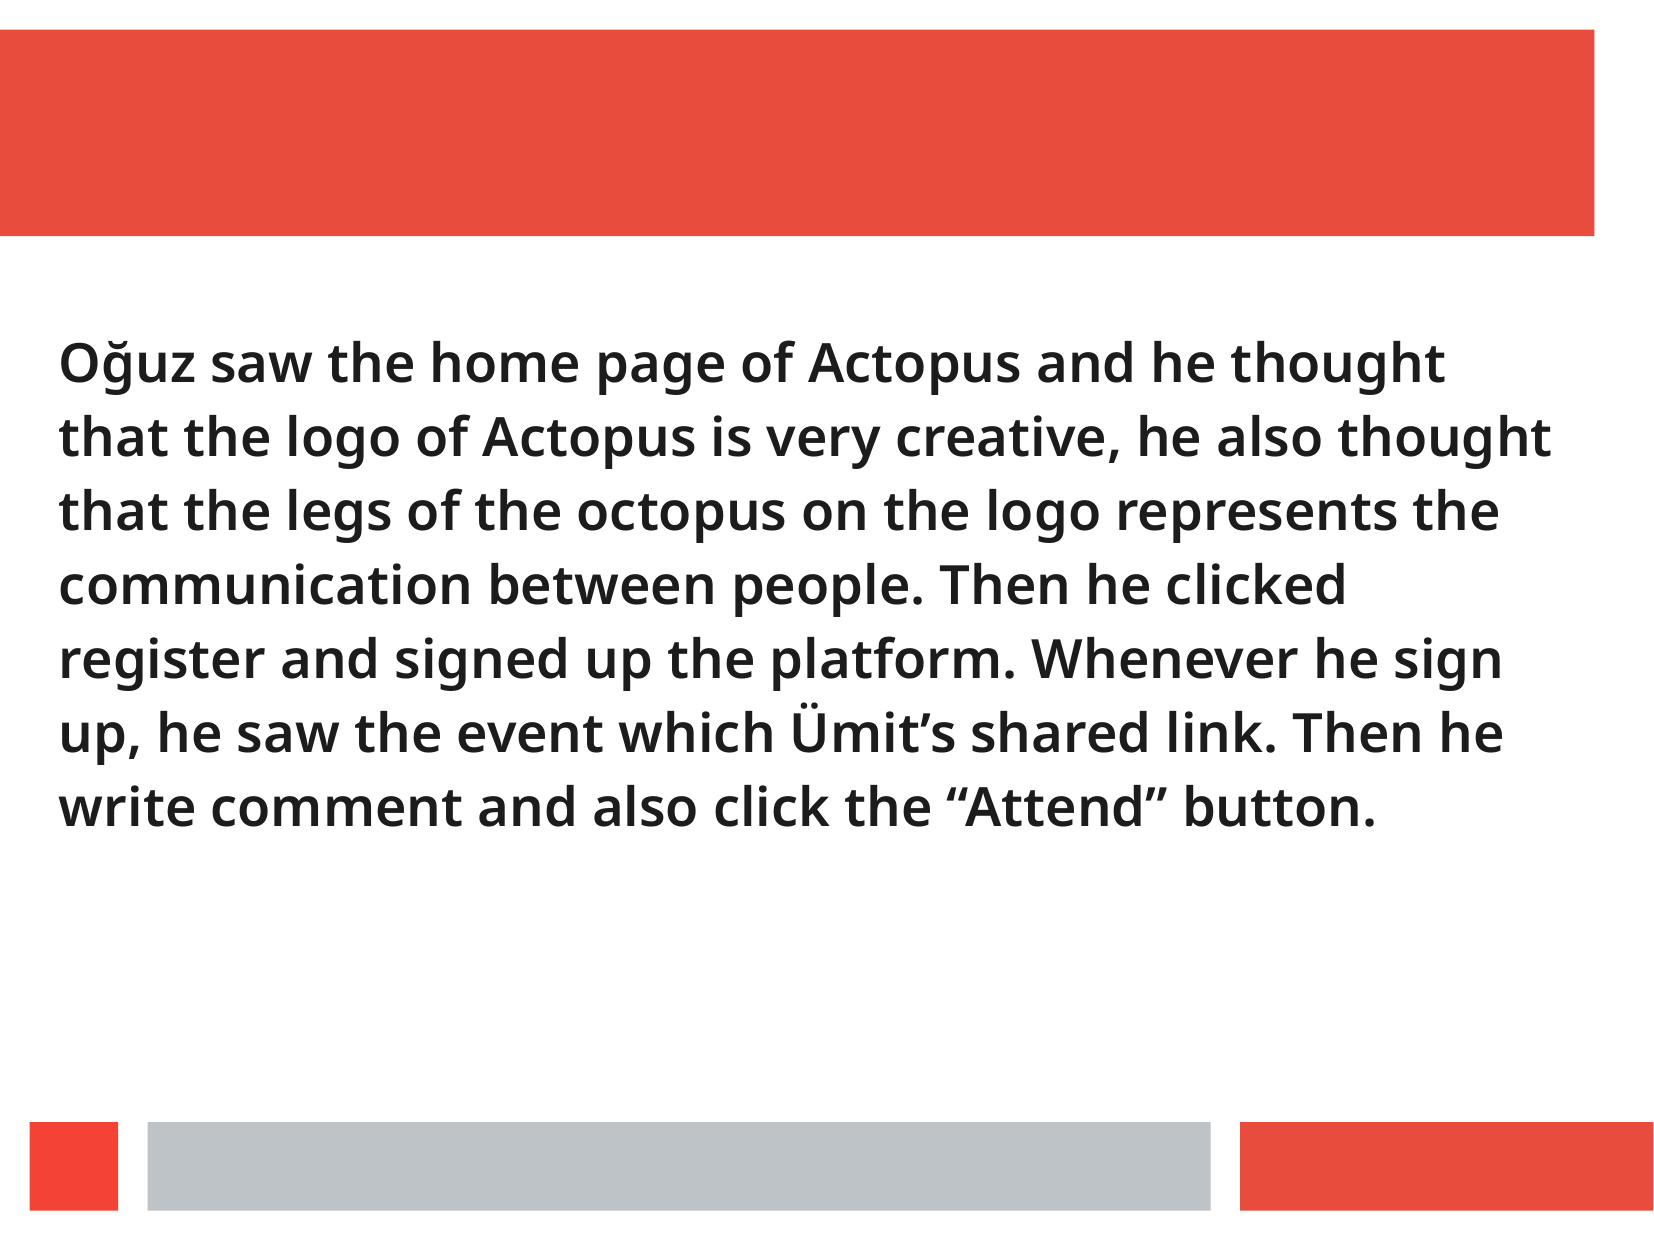

#
Oğuz saw the home page of Actopus and he thought that the logo of Actopus is very creative, he also thought that the legs of the octopus on the logo represents the communication between people. Then he clicked register and signed up the platform. Whenever he sign up, he saw the event which Ümit’s shared link. Then he write comment and also click the “Attend” button.